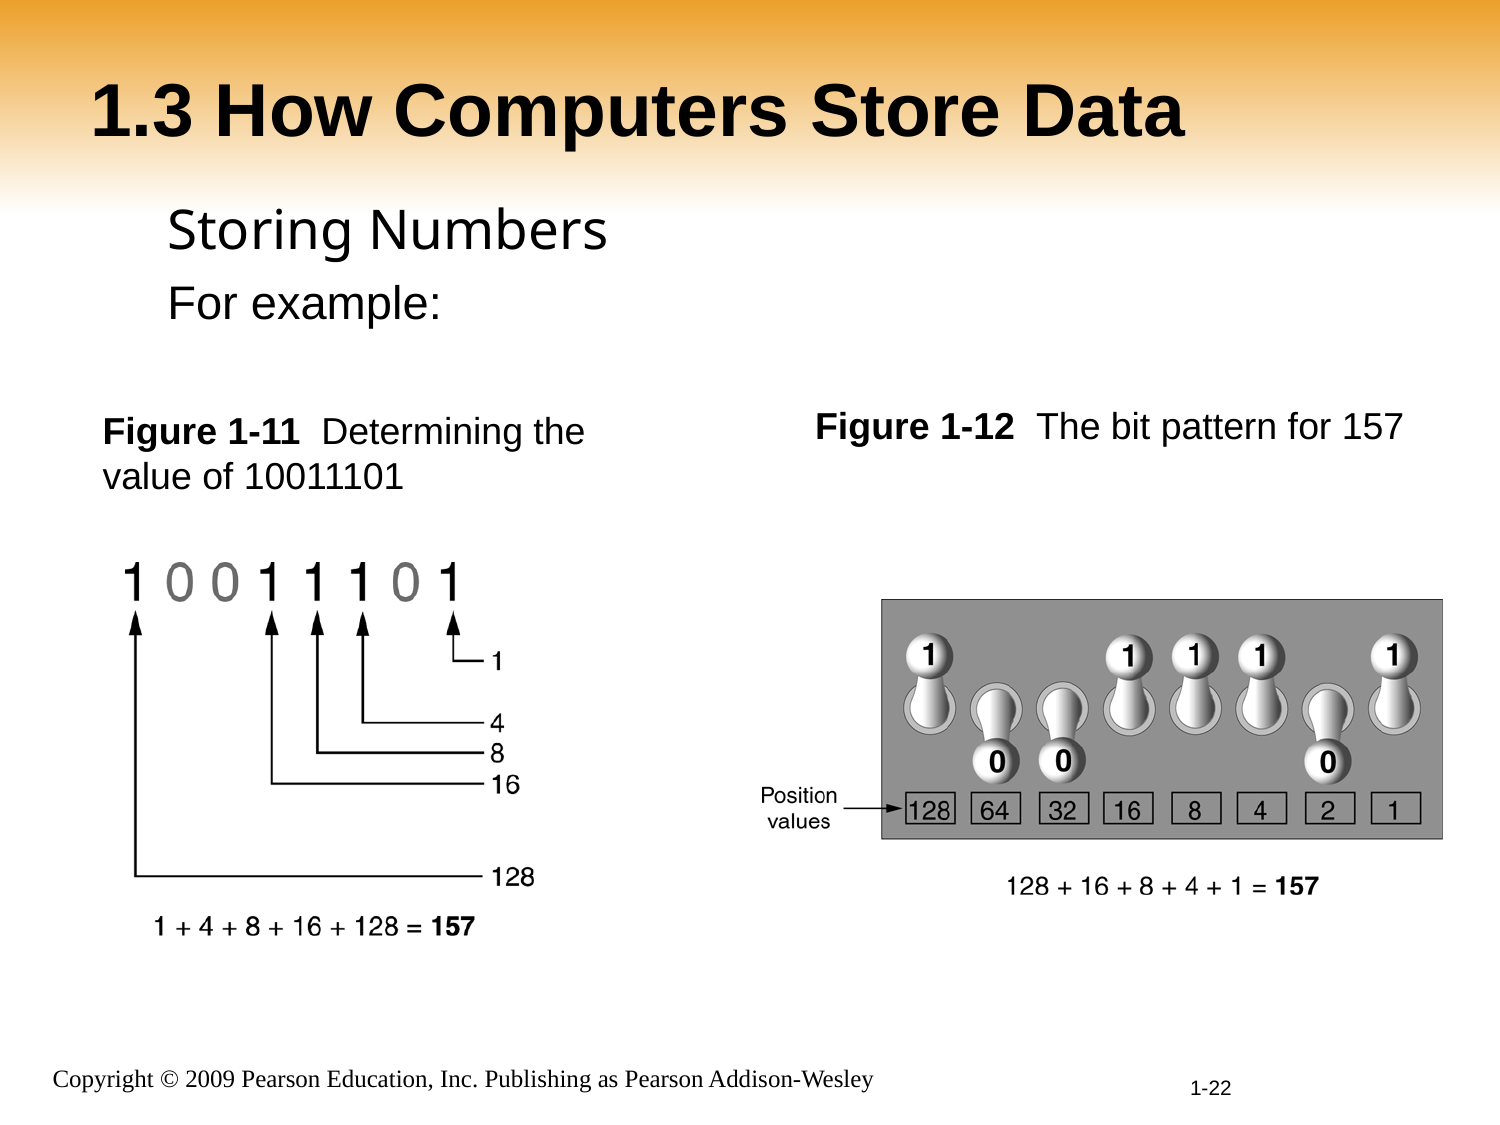

# 1.3 How Computers Store Data
Storing Numbers
For example:
Figure 1-12 The bit pattern for 157
Figure 1-11 Determining the value of 10011101